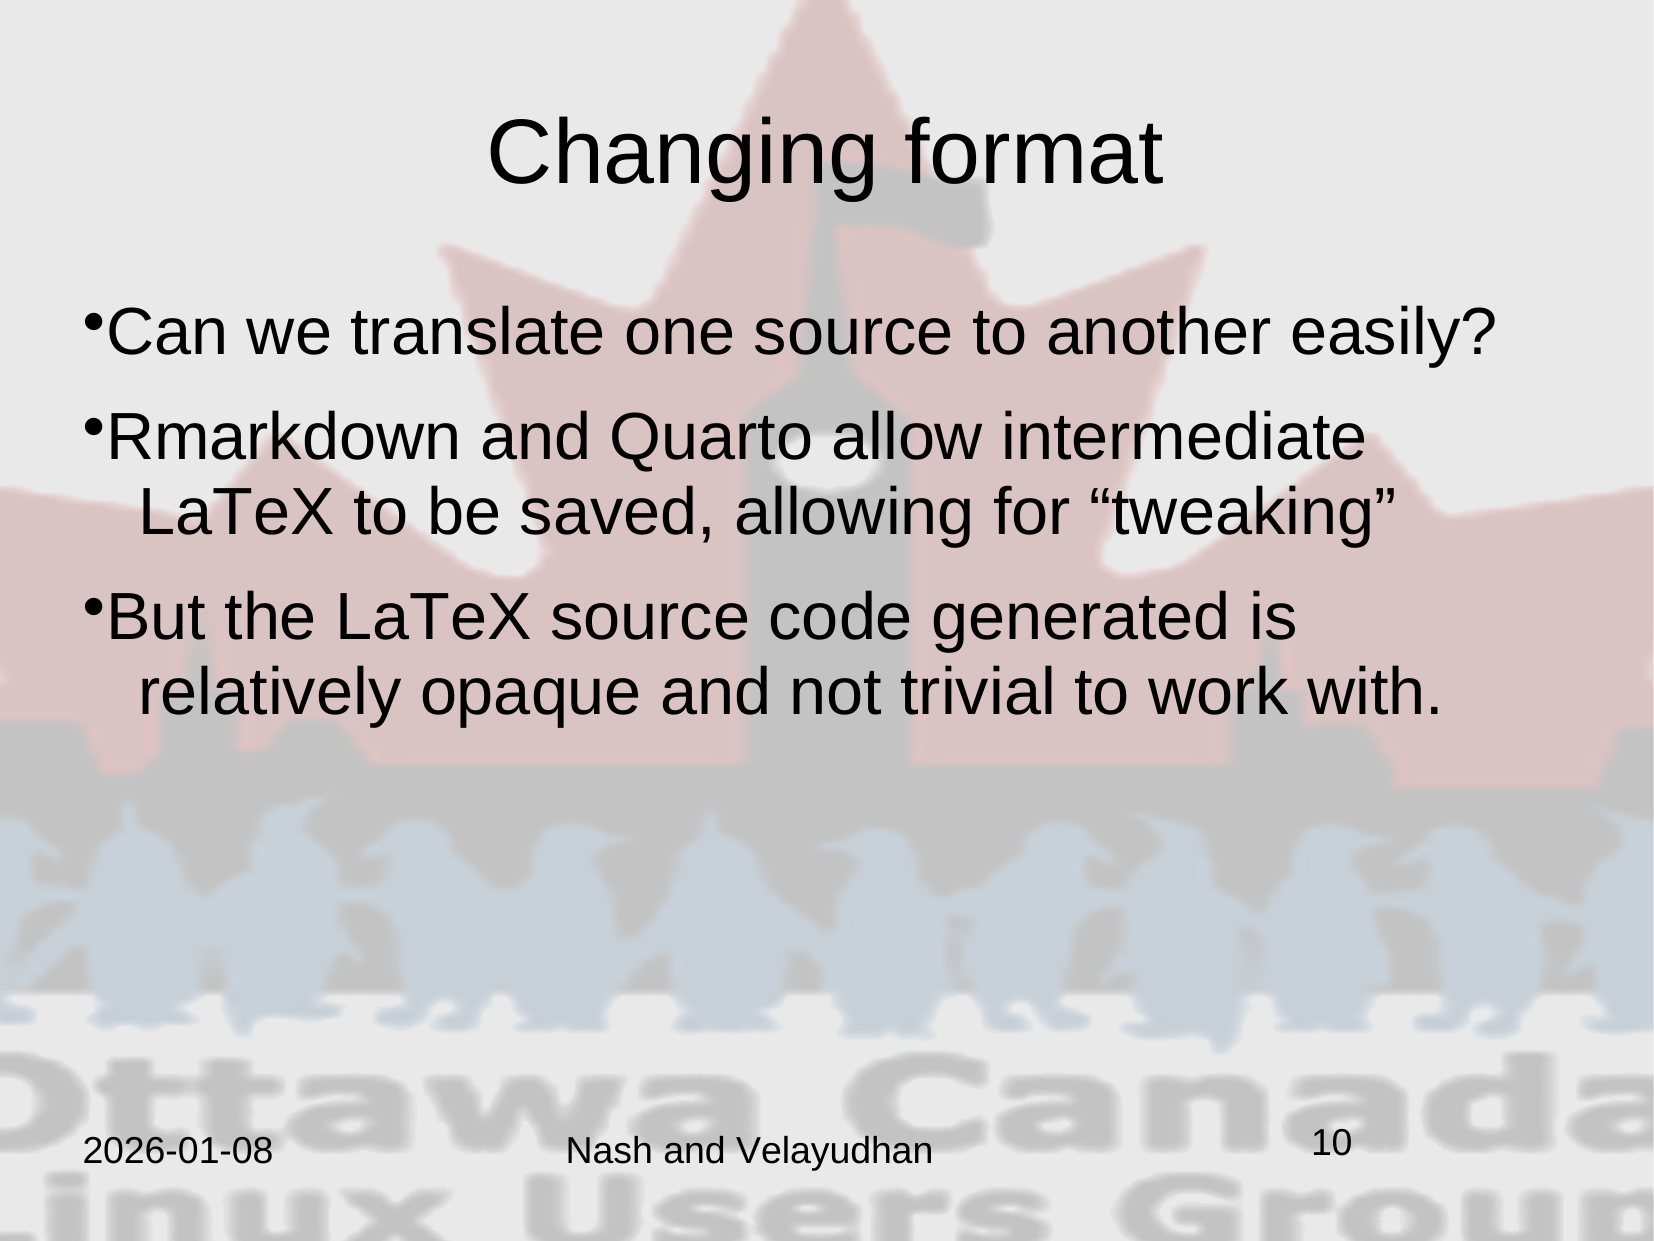

# Changing format
Can we translate one source to another easily?
Rmarkdown and Quarto allow intermediate LaTeX to be saved, allowing for “tweaking”
But the LaTeX source code generated is relatively opaque and not trivial to work with.
10